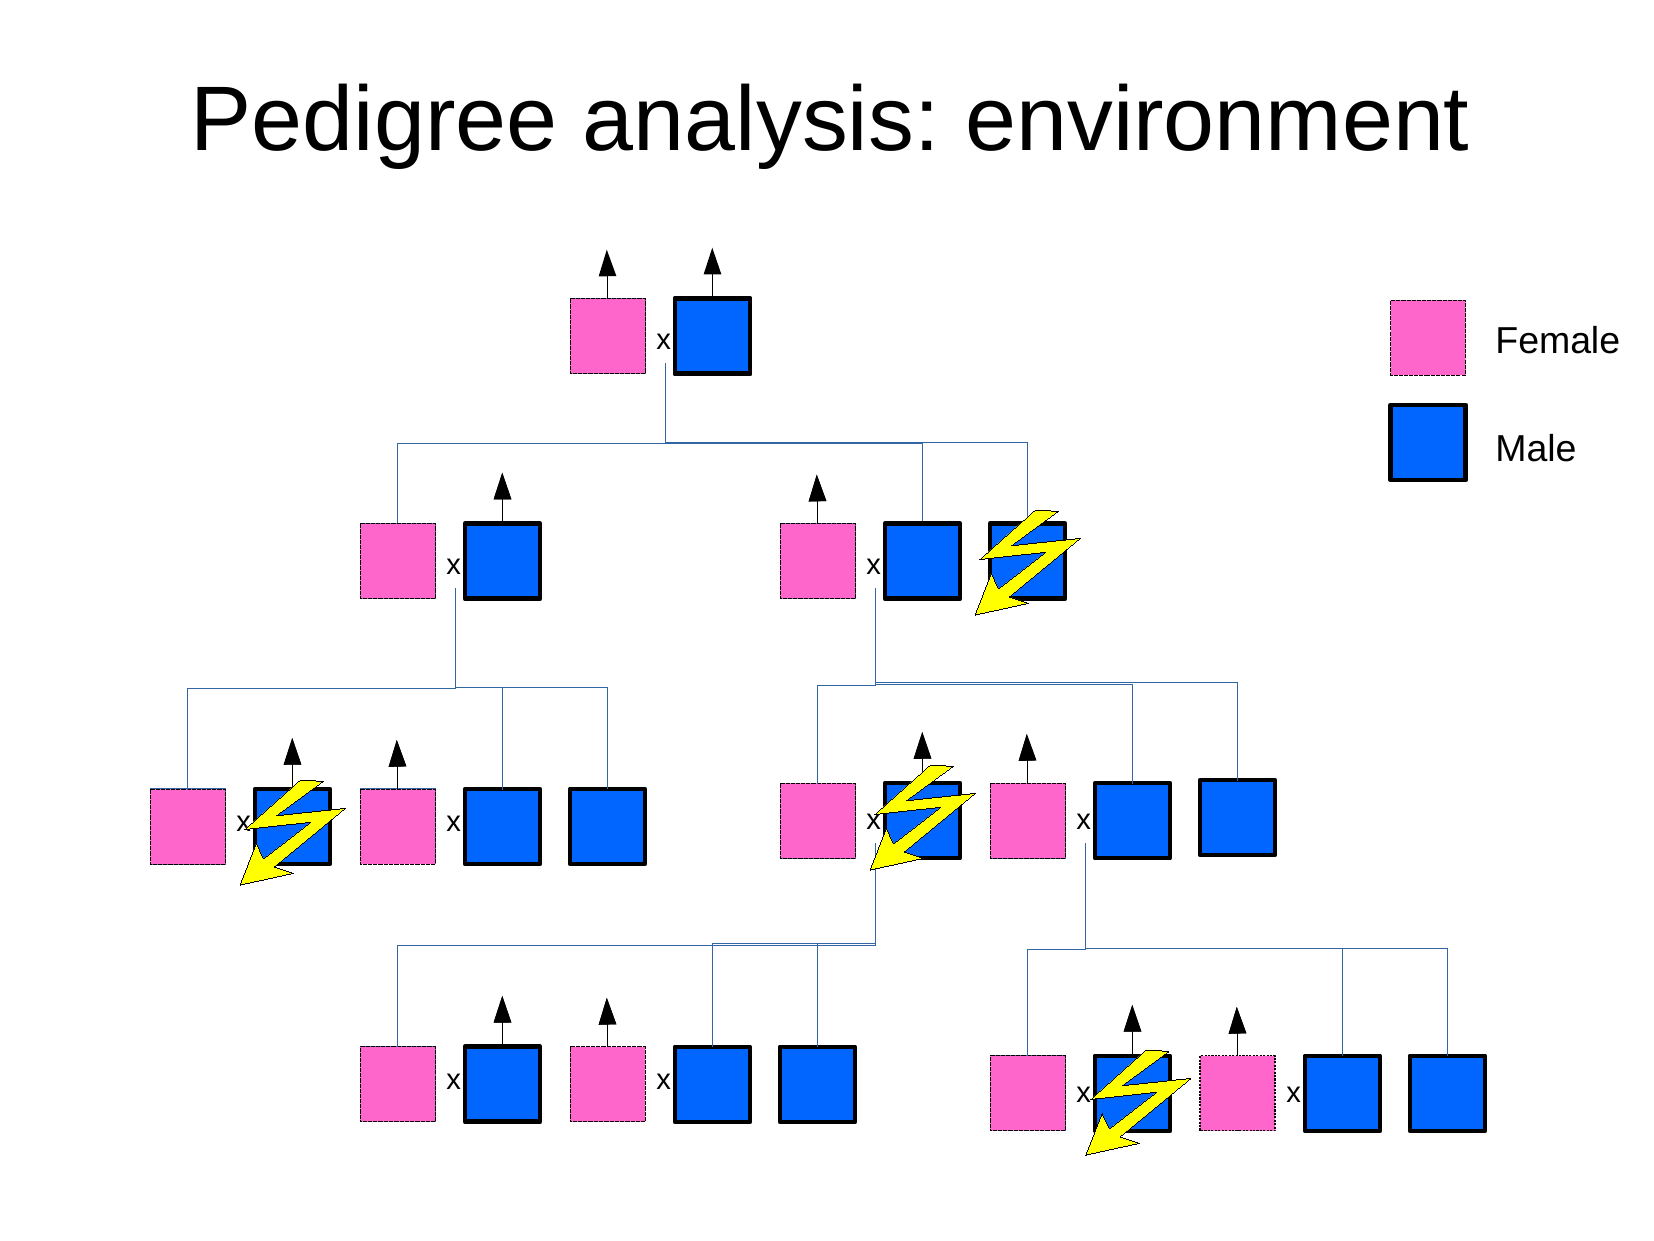

# Pedigree analysis: environment
Female
x
Male
x
x
x
x
x
x
x
x
x
x